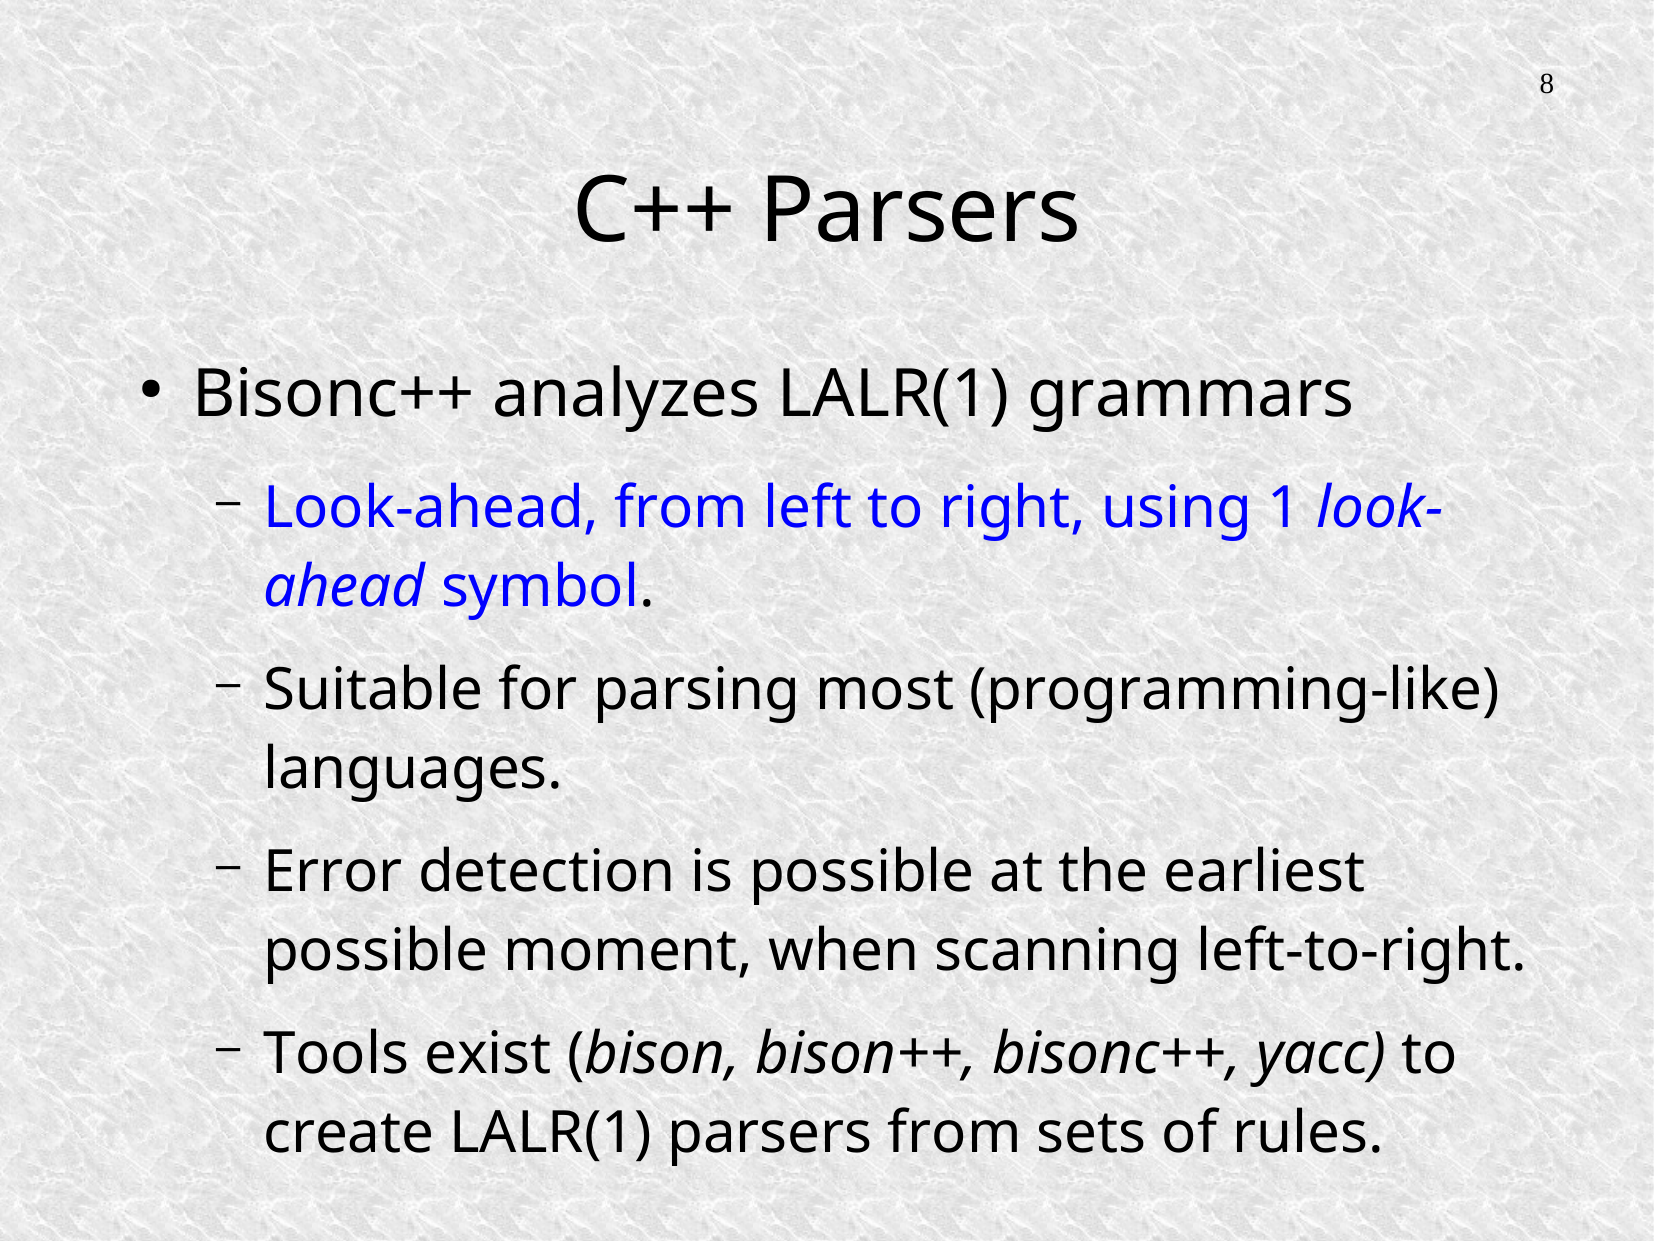

8
# C++ Parsers
Bisonc++ analyzes LALR(1) grammars
Look-ahead, from left to right, using 1 look-ahead symbol.
Suitable for parsing most (programming-like) languages.
Error detection is possible at the earliest possible moment, when scanning left-to-right.
Tools exist (bison, bison++, bisonc++, yacc) to create LALR(1) parsers from sets of rules.